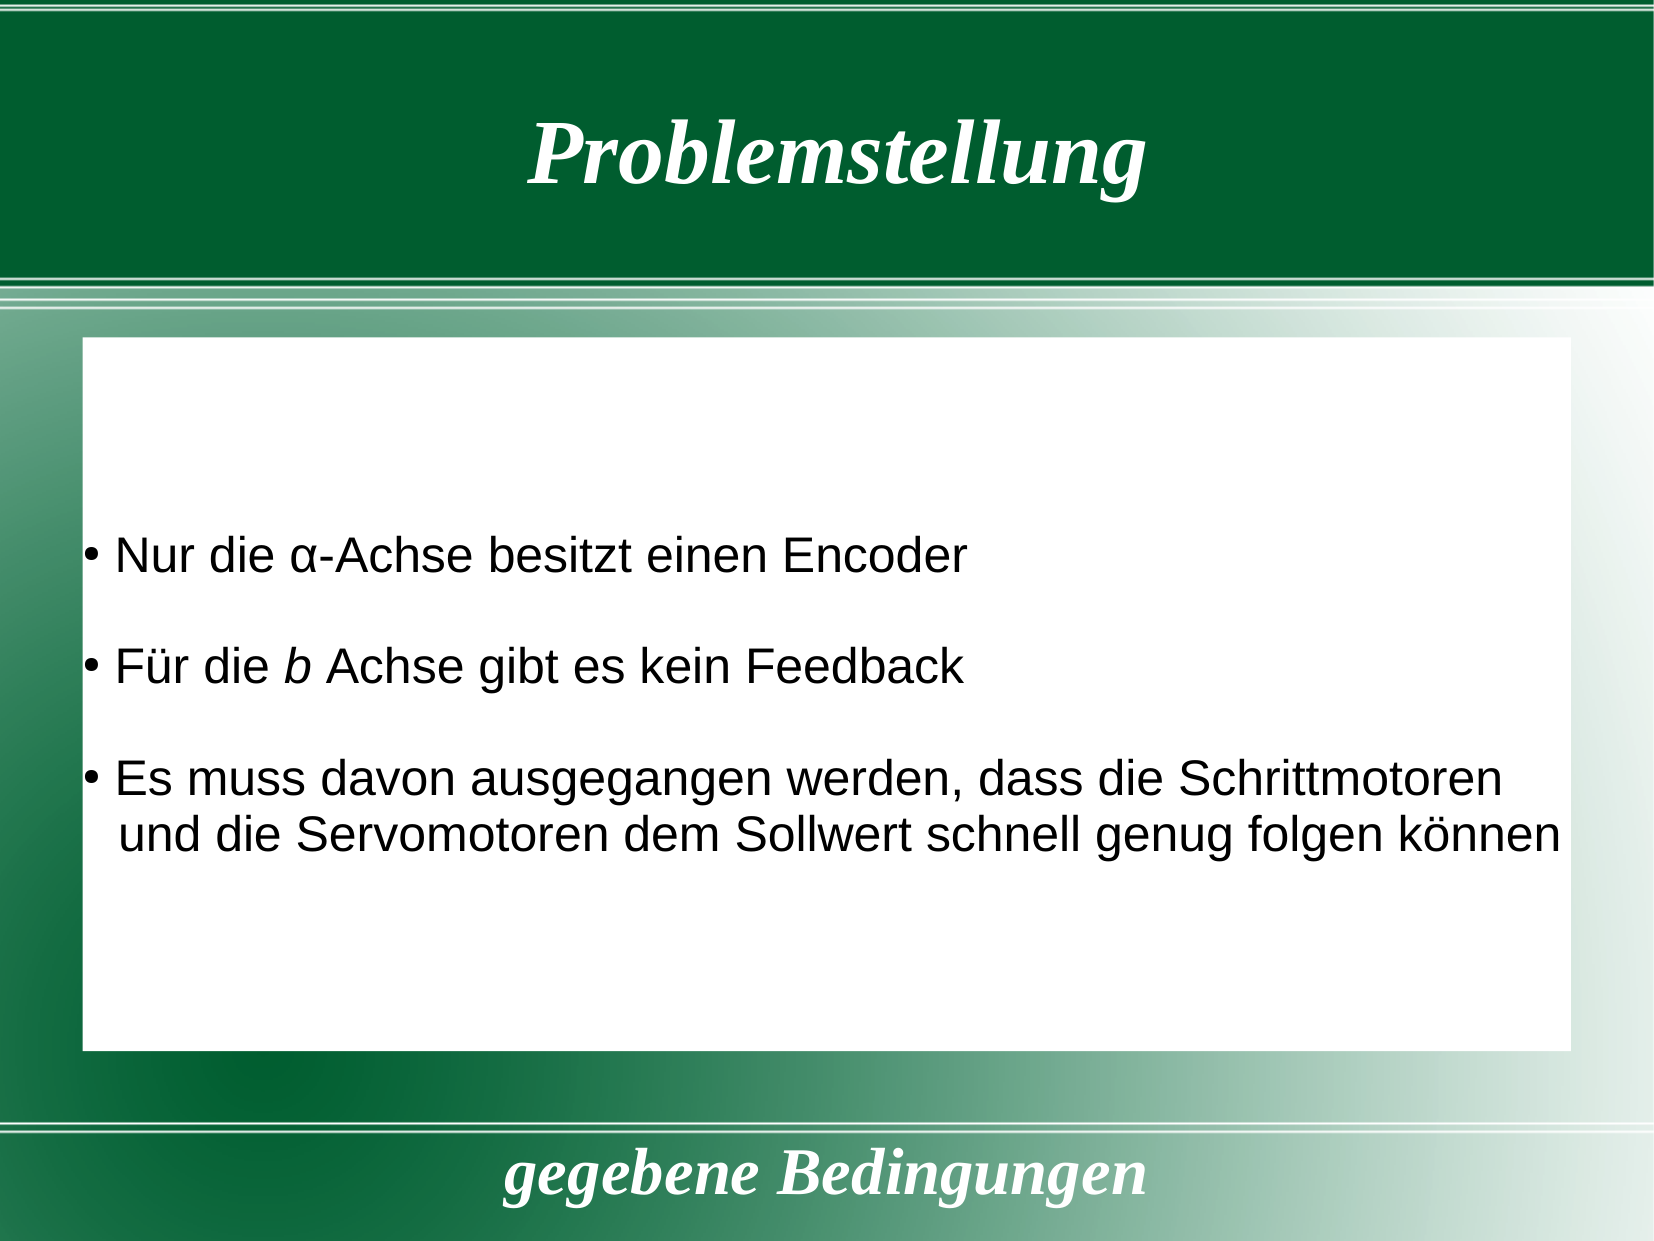

# Problemstellung
 Nur die α-Achse besitzt einen Encoder
 Für die b Achse gibt es kein Feedback
 Es muss davon ausgegangen werden, dass die Schrittmotoren und die Servomotoren dem Sollwert schnell genug folgen können
gegebene Bedingungen